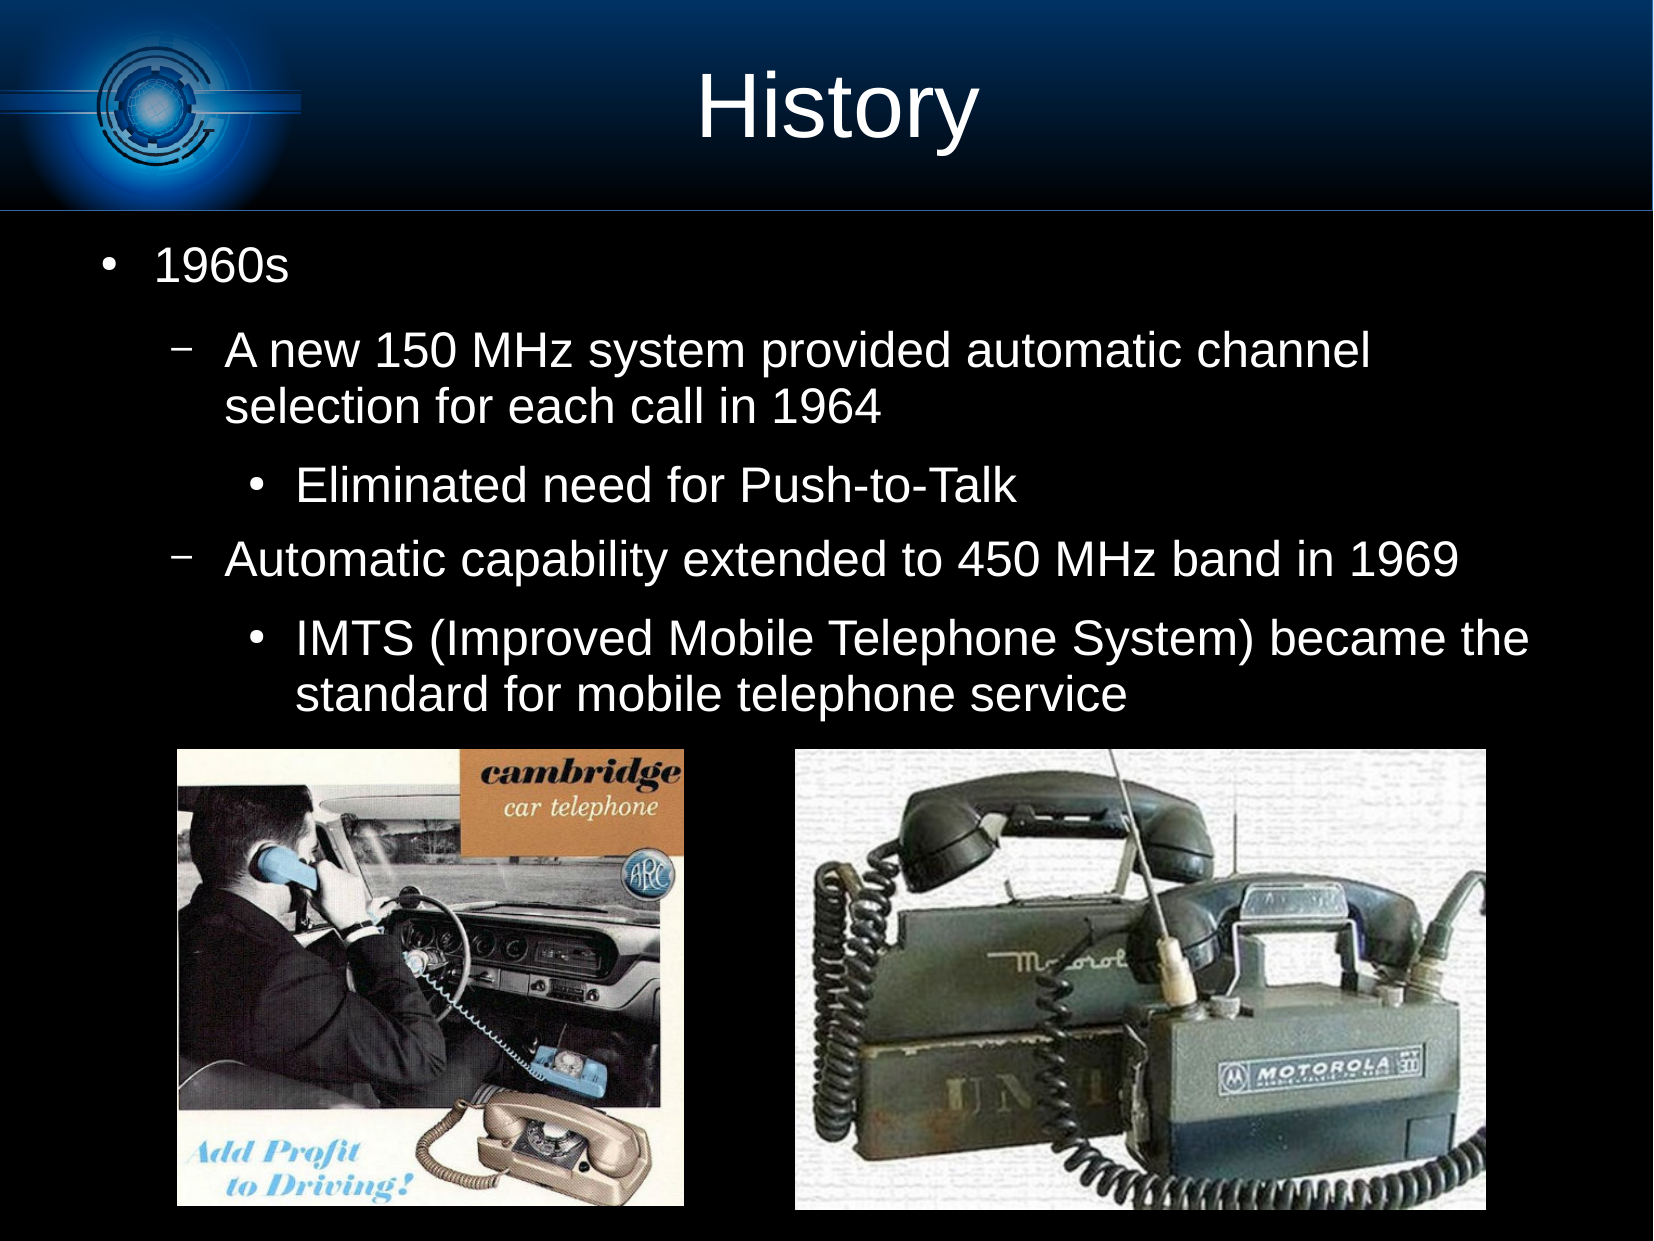

# History
1960s
A new 150 MHz system provided automatic channel selection for each call in 1964
Eliminated need for Push-to-Talk
Automatic capability extended to 450 MHz band in 1969
IMTS (Improved Mobile Telephone System) became the standard for mobile telephone service